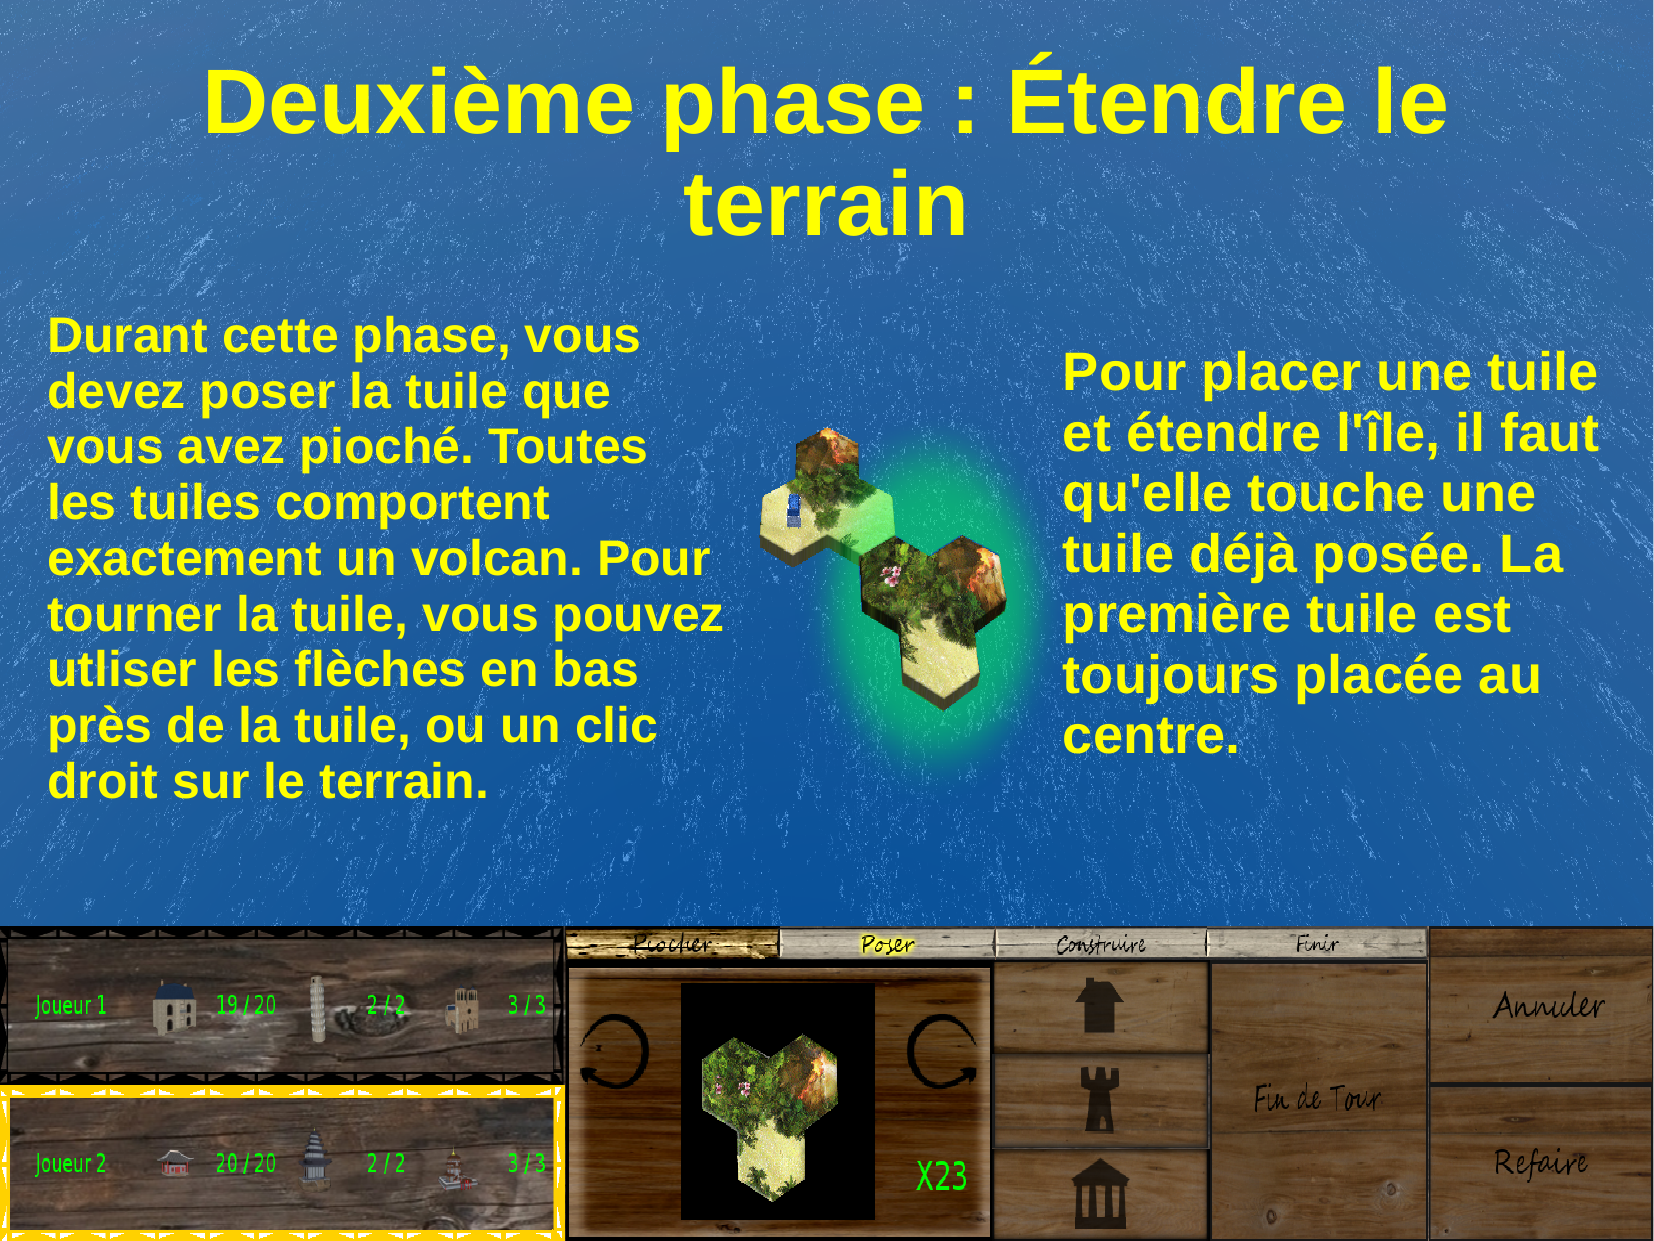

# Deuxième phase : Étendre le terrain
Pour placer une tuile et étendre l'île, il faut qu'elle touche une tuile déjà posée. La première tuile est toujours placée au centre.
Durant cette phase, vous devez poser la tuile que vous avez pioché. Toutes les tuiles comportent exactement un volcan. Pour tourner la tuile, vous pouvez utliser les flèches en bas près de la tuile, ou un clic droit sur le terrain.